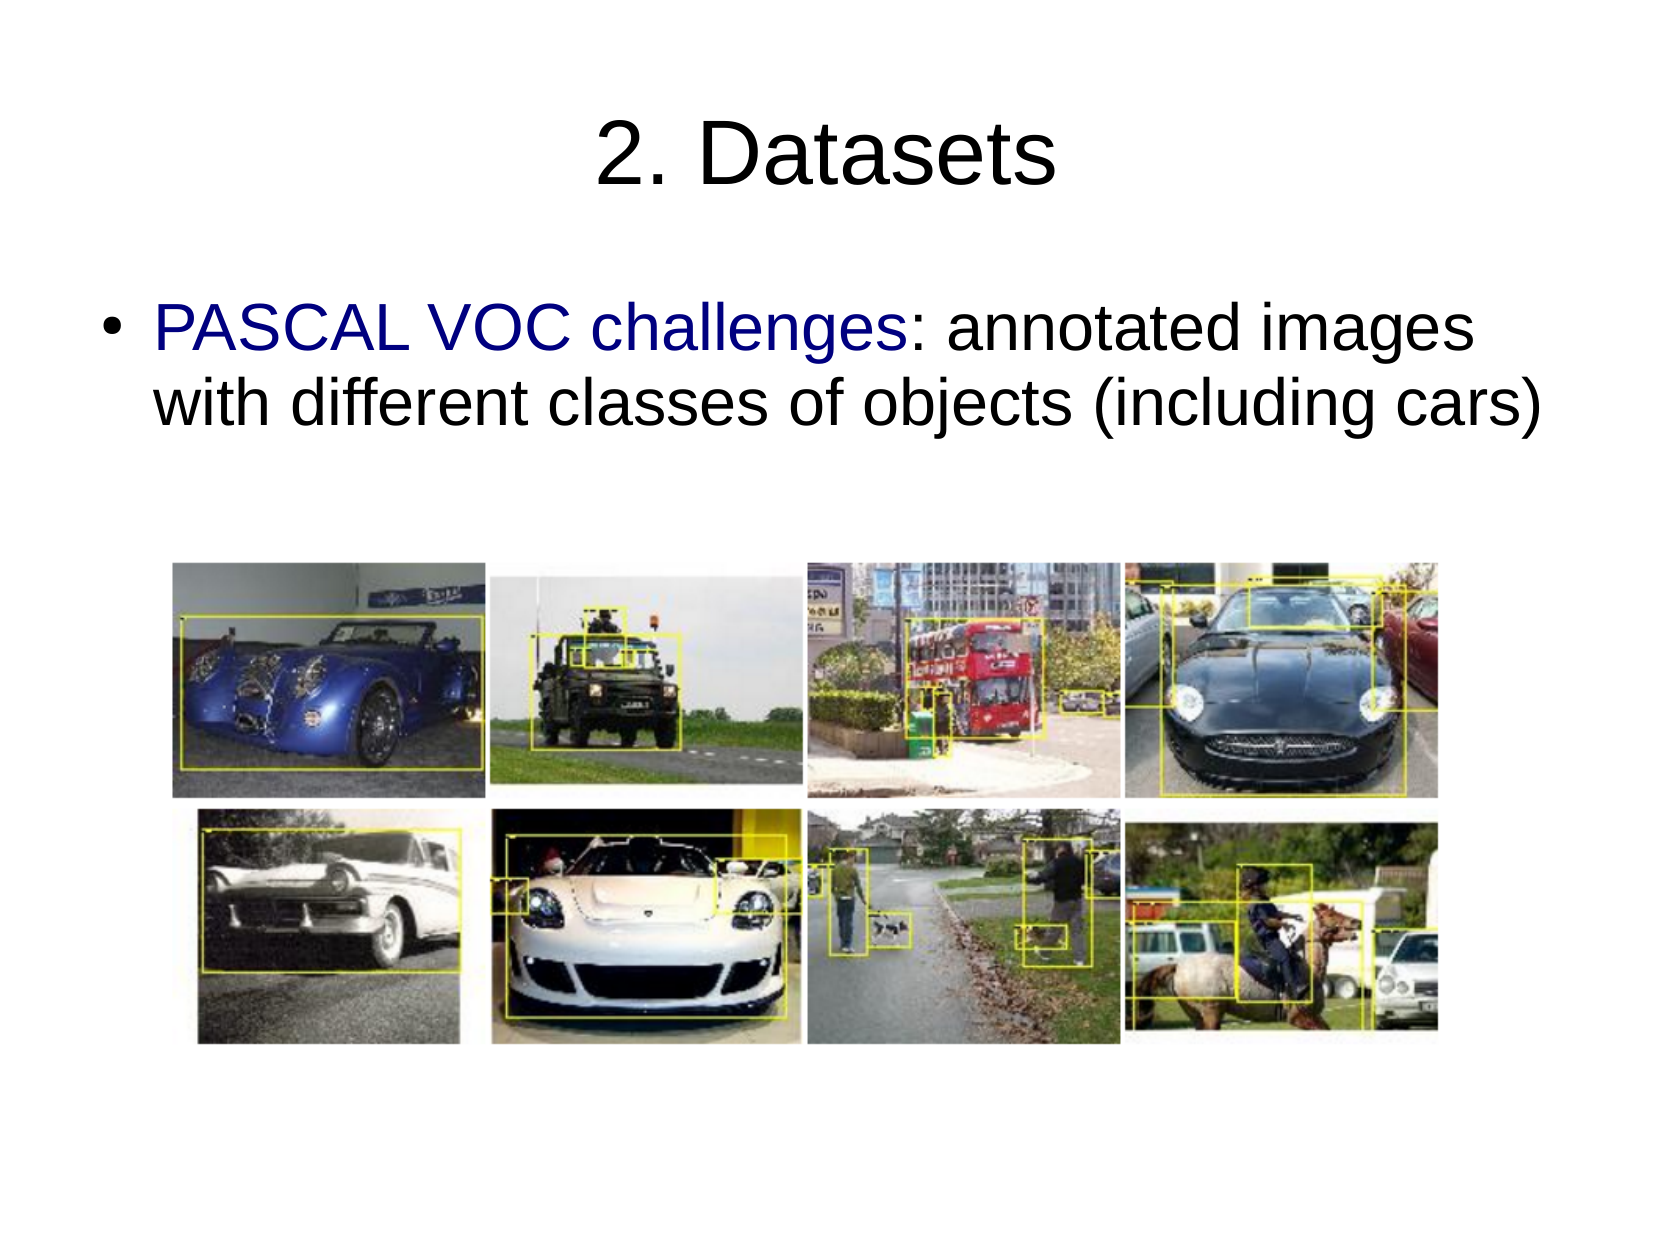

# 2. Datasets
PASCAL VOC challenges: annotated images with different classes of objects (including cars)